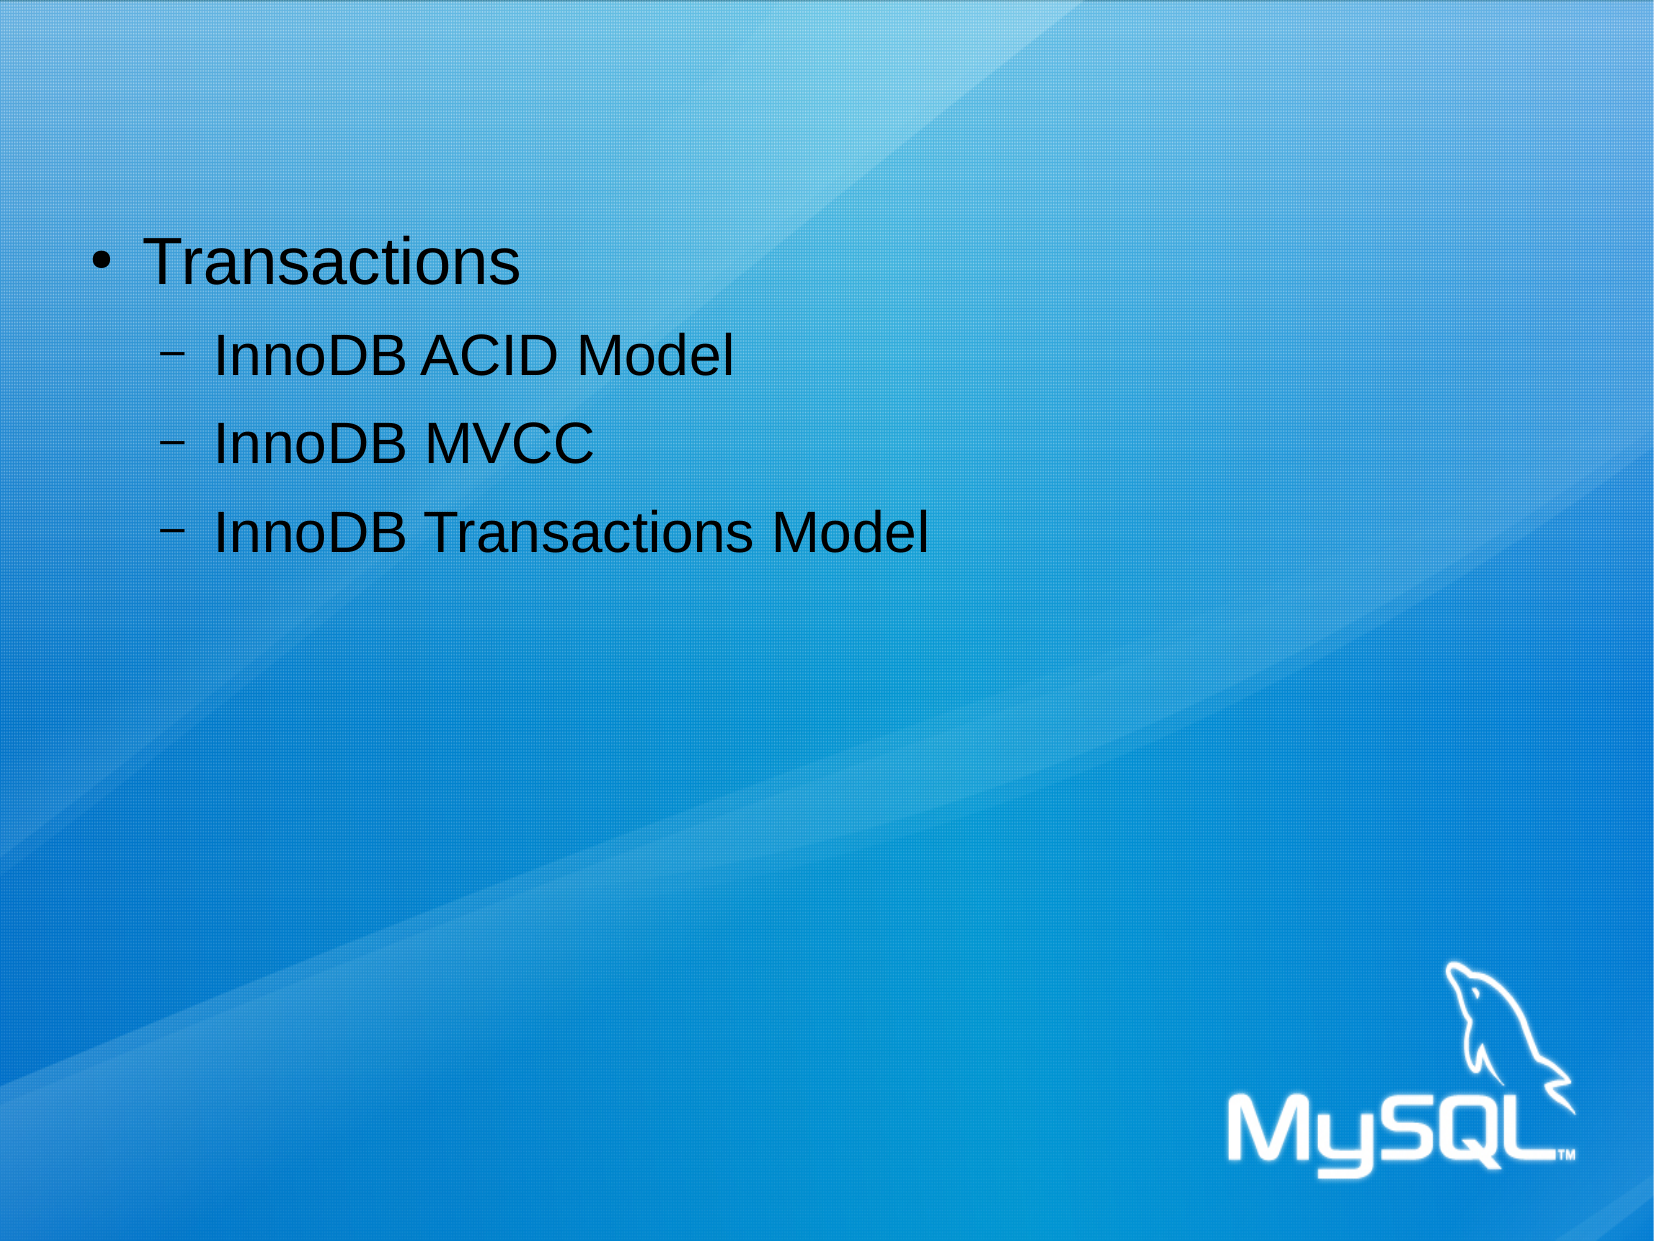

# Transactions
InnoDB ACID Model
InnoDB MVCC
InnoDB Transactions Model